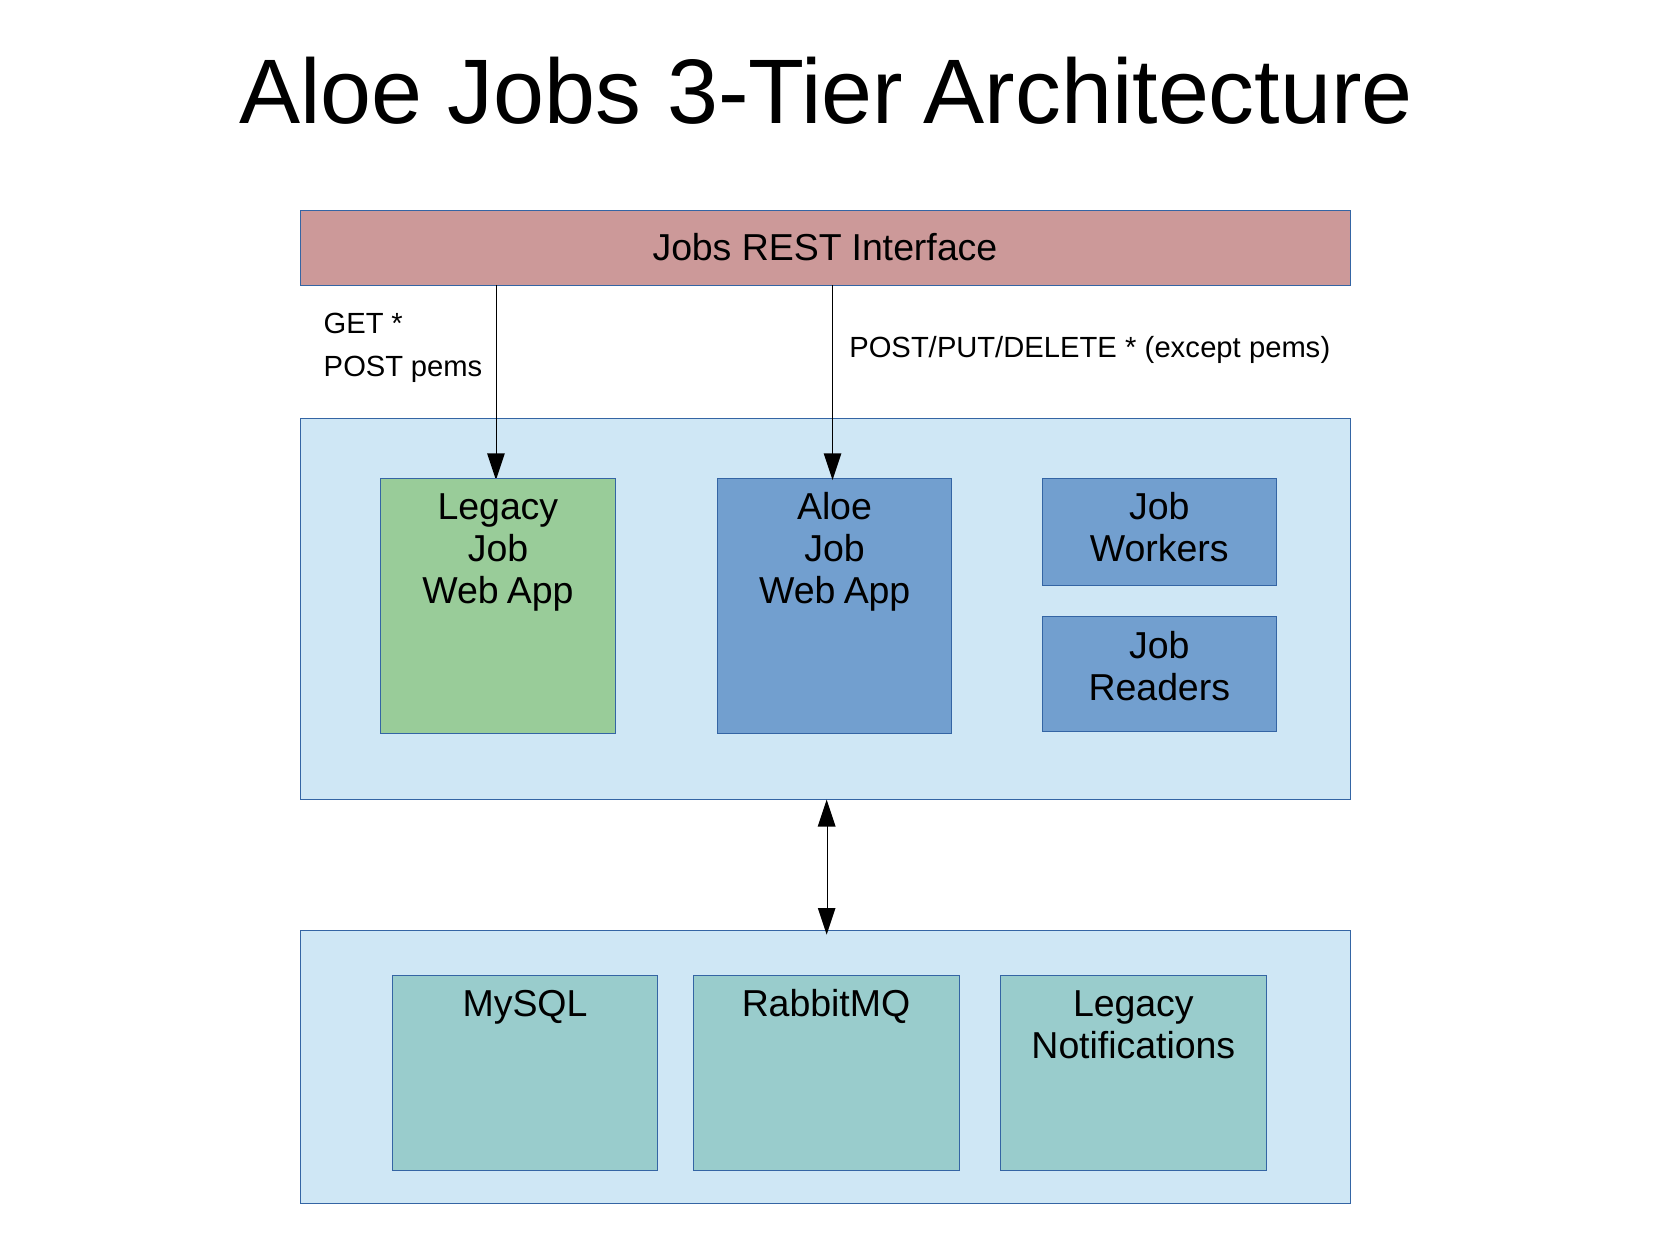

# Aloe Jobs 3-Tier Architecture
Jobs REST Interface
GET *
POST/PUT/DELETE * (except pems)
POST pems
Legacy
Job
Web App
Aloe
Job
Web App
Job
Workers
Job
Readers
MySQL
RabbitMQ
Legacy
Notifications